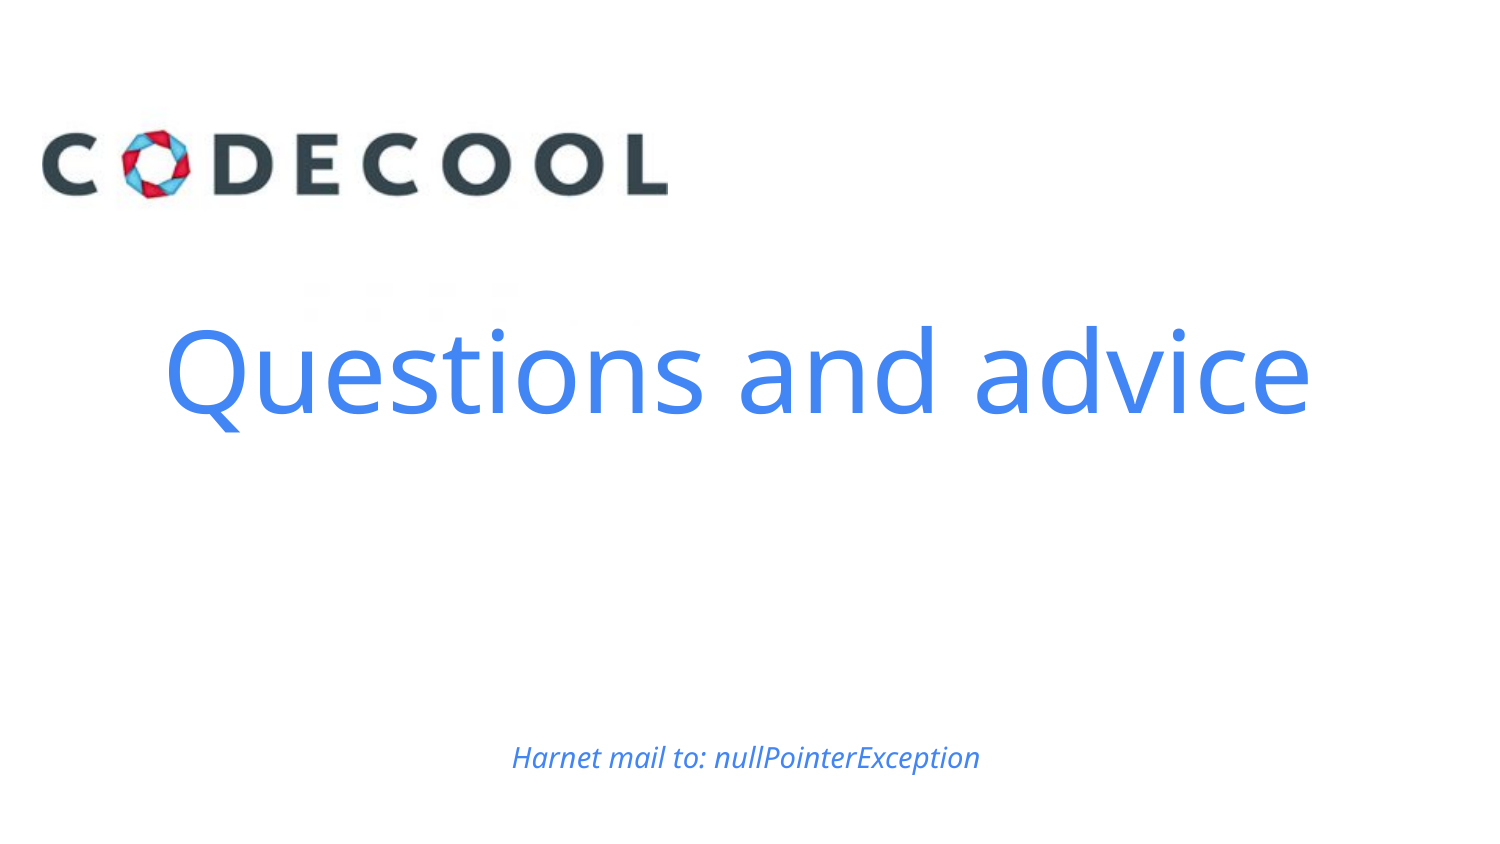

# Questions and advice
Harnet mail to: nullPointerException